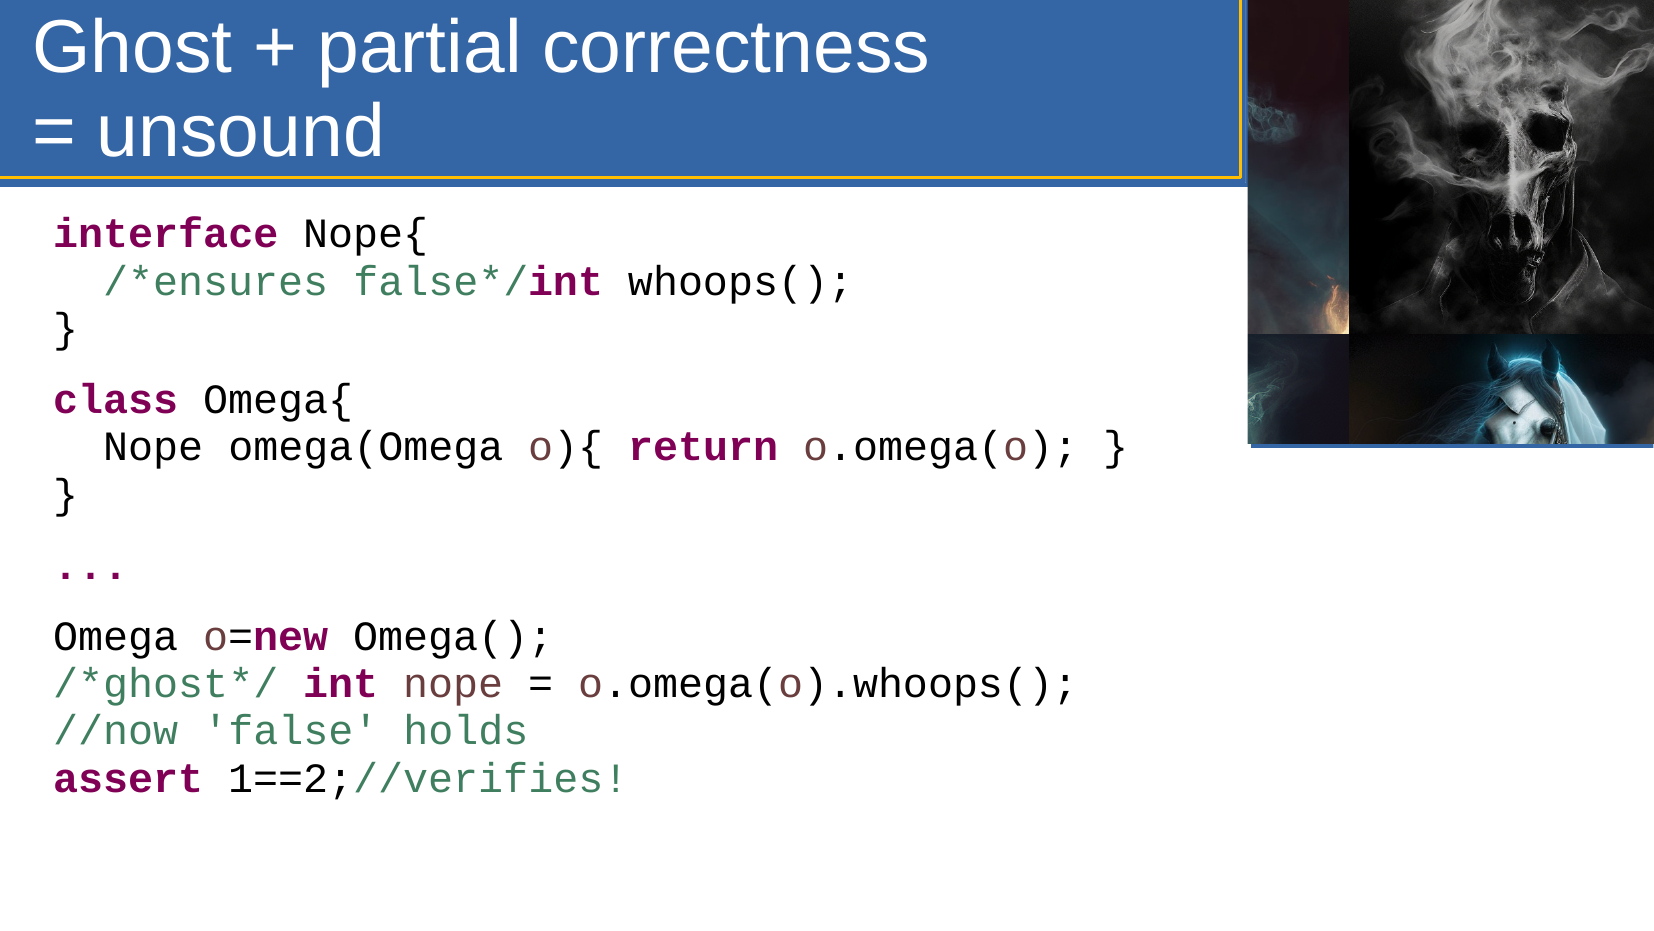

# Ghost + partial correctness = unsound
interface Nope{
 /*ensures false*/int whoops();
}
class Omega{
 Nope omega(Omega o){ return o.omega(o); }
}
...
Omega o=new Omega();
/*ghost*/ int nope = o.omega(o).whoops();
//now 'false' holds
assert 1==2;//verifies!